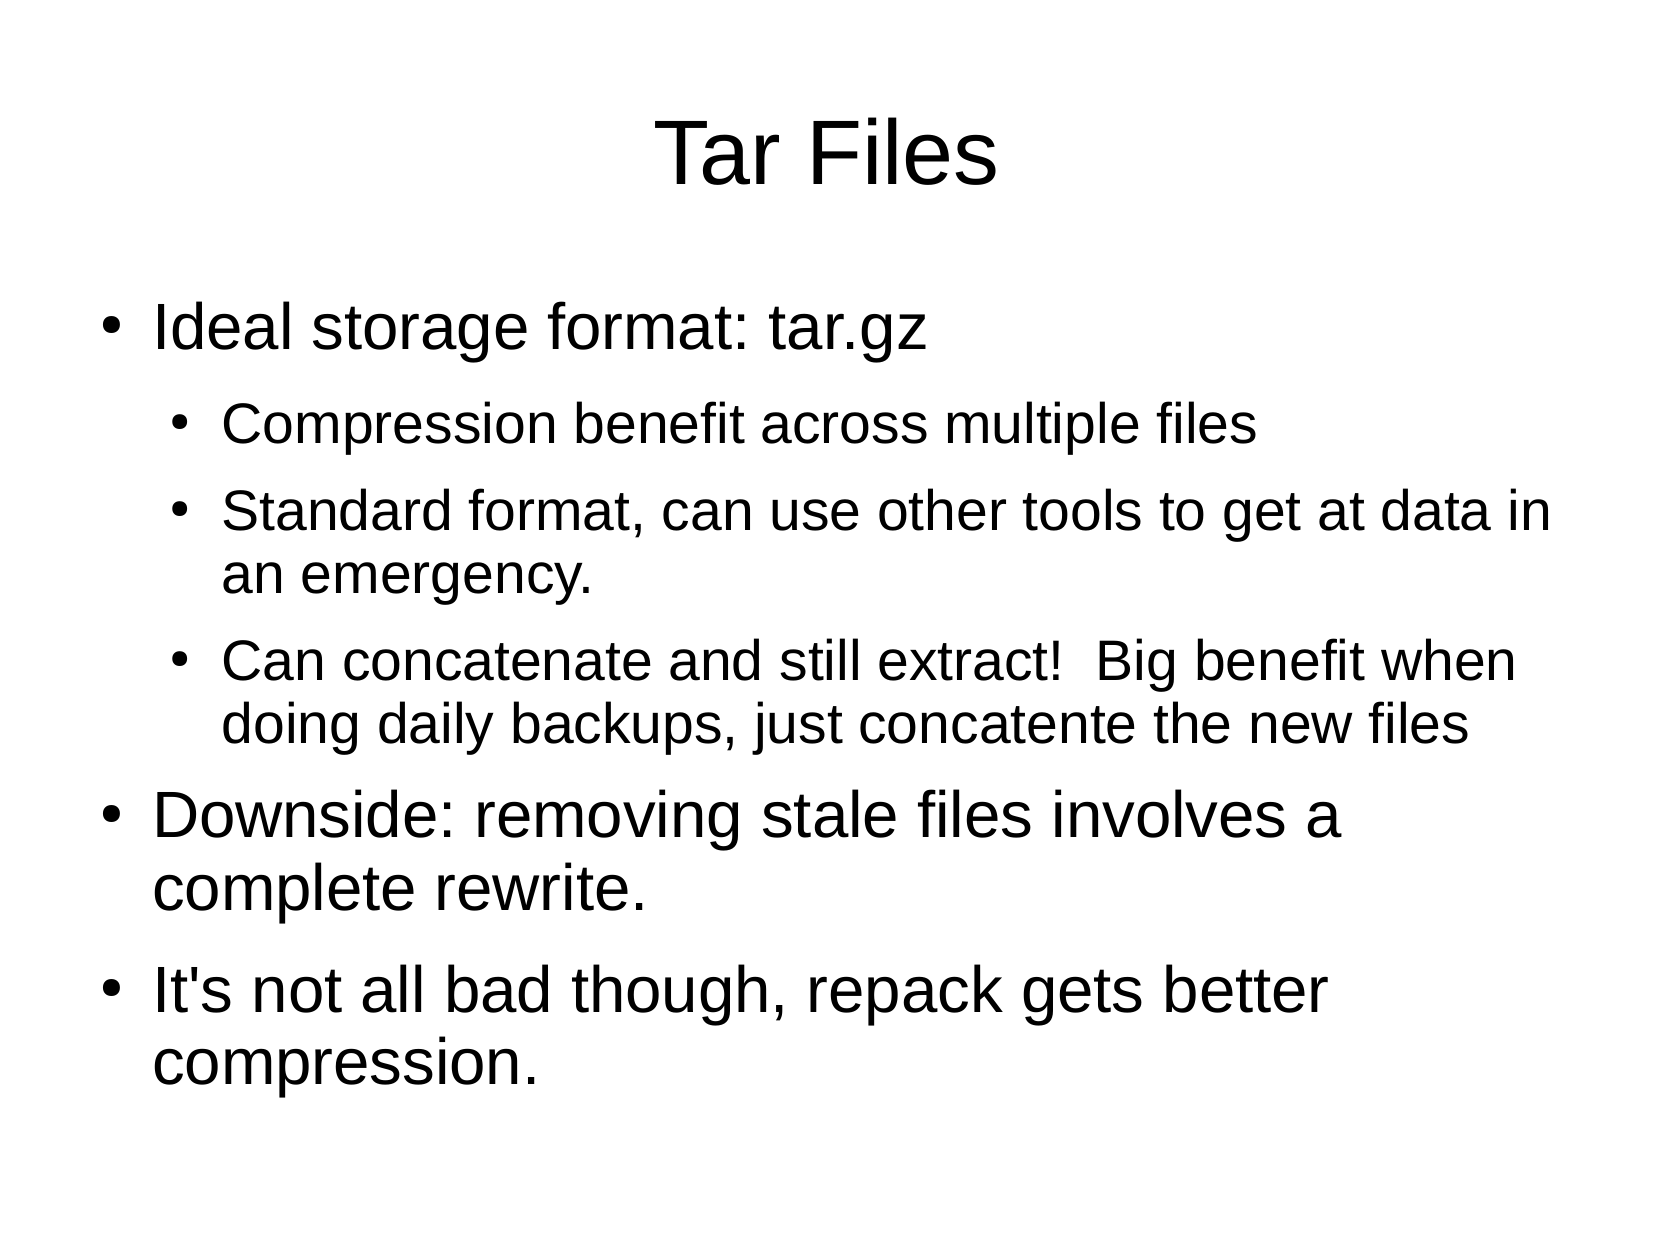

# Tar Files
Ideal storage format: tar.gz
Compression benefit across multiple files
Standard format, can use other tools to get at data in an emergency.
Can concatenate and still extract! Big benefit when doing daily backups, just concatente the new files
Downside: removing stale files involves a complete rewrite.
It's not all bad though, repack gets better compression.